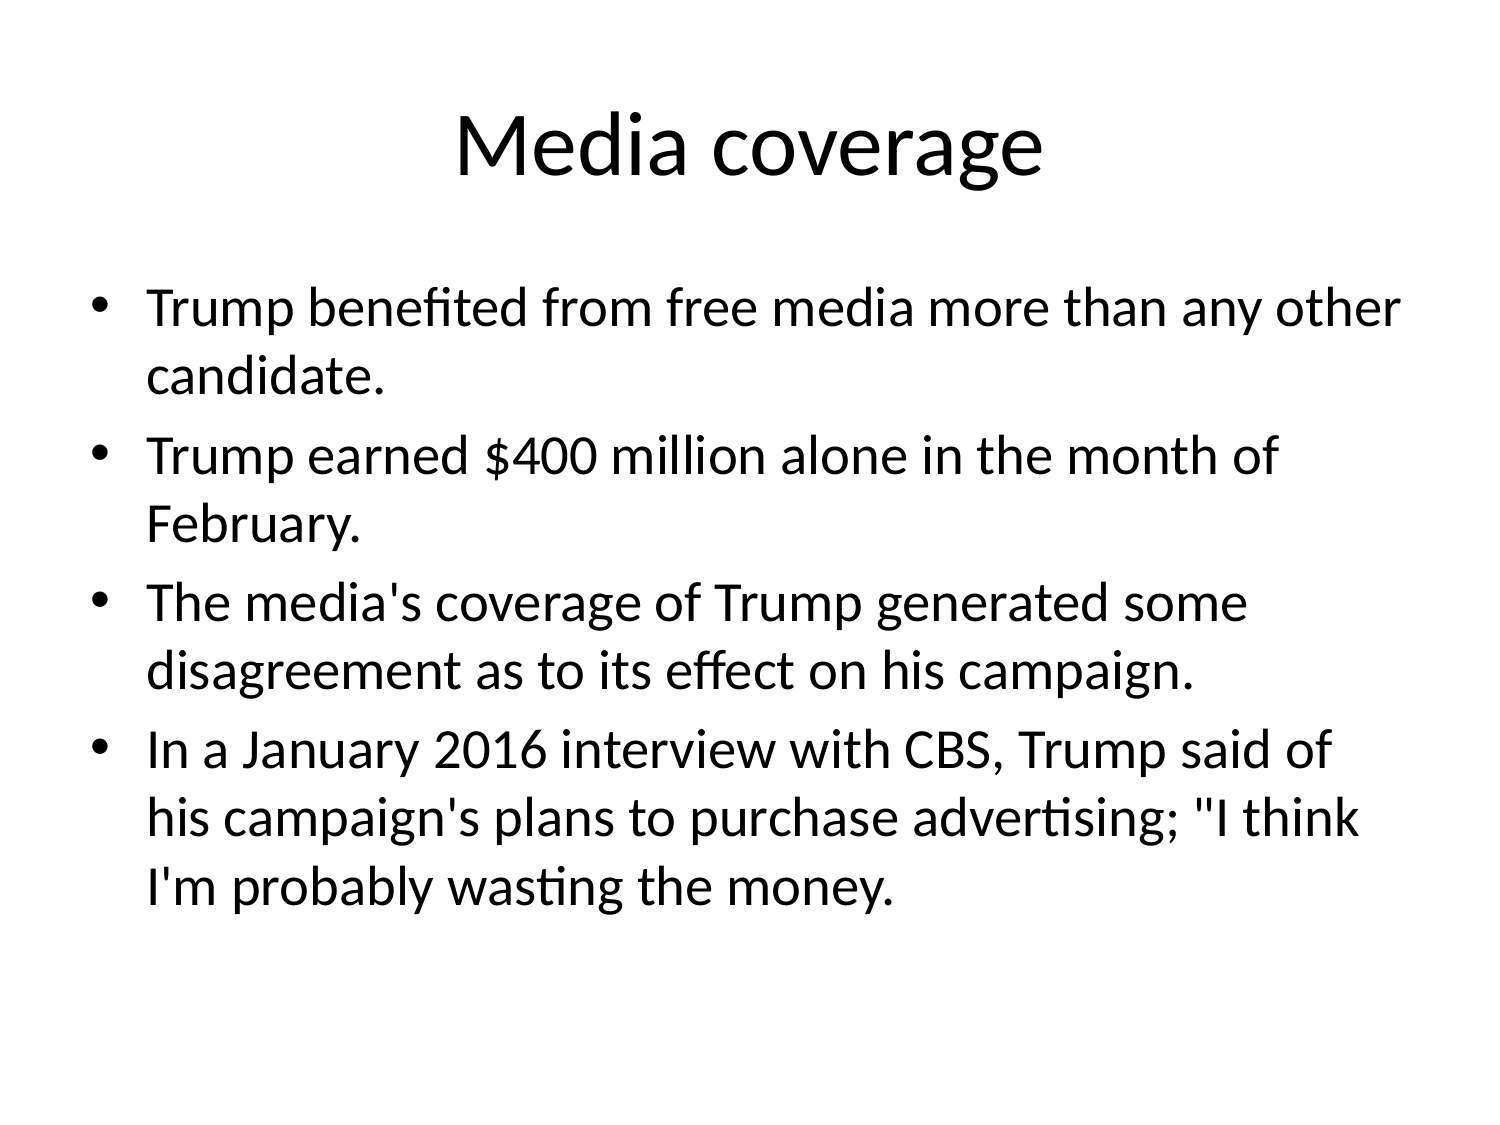

# Media coverage
Trump benefited from free media more than any other candidate.
Trump earned $400 million alone in the month of February.
The media's coverage of Trump generated some disagreement as to its effect on his campaign.
In a January 2016 interview with CBS, Trump said of his campaign's plans to purchase advertising; "I think I'm probably wasting the money.